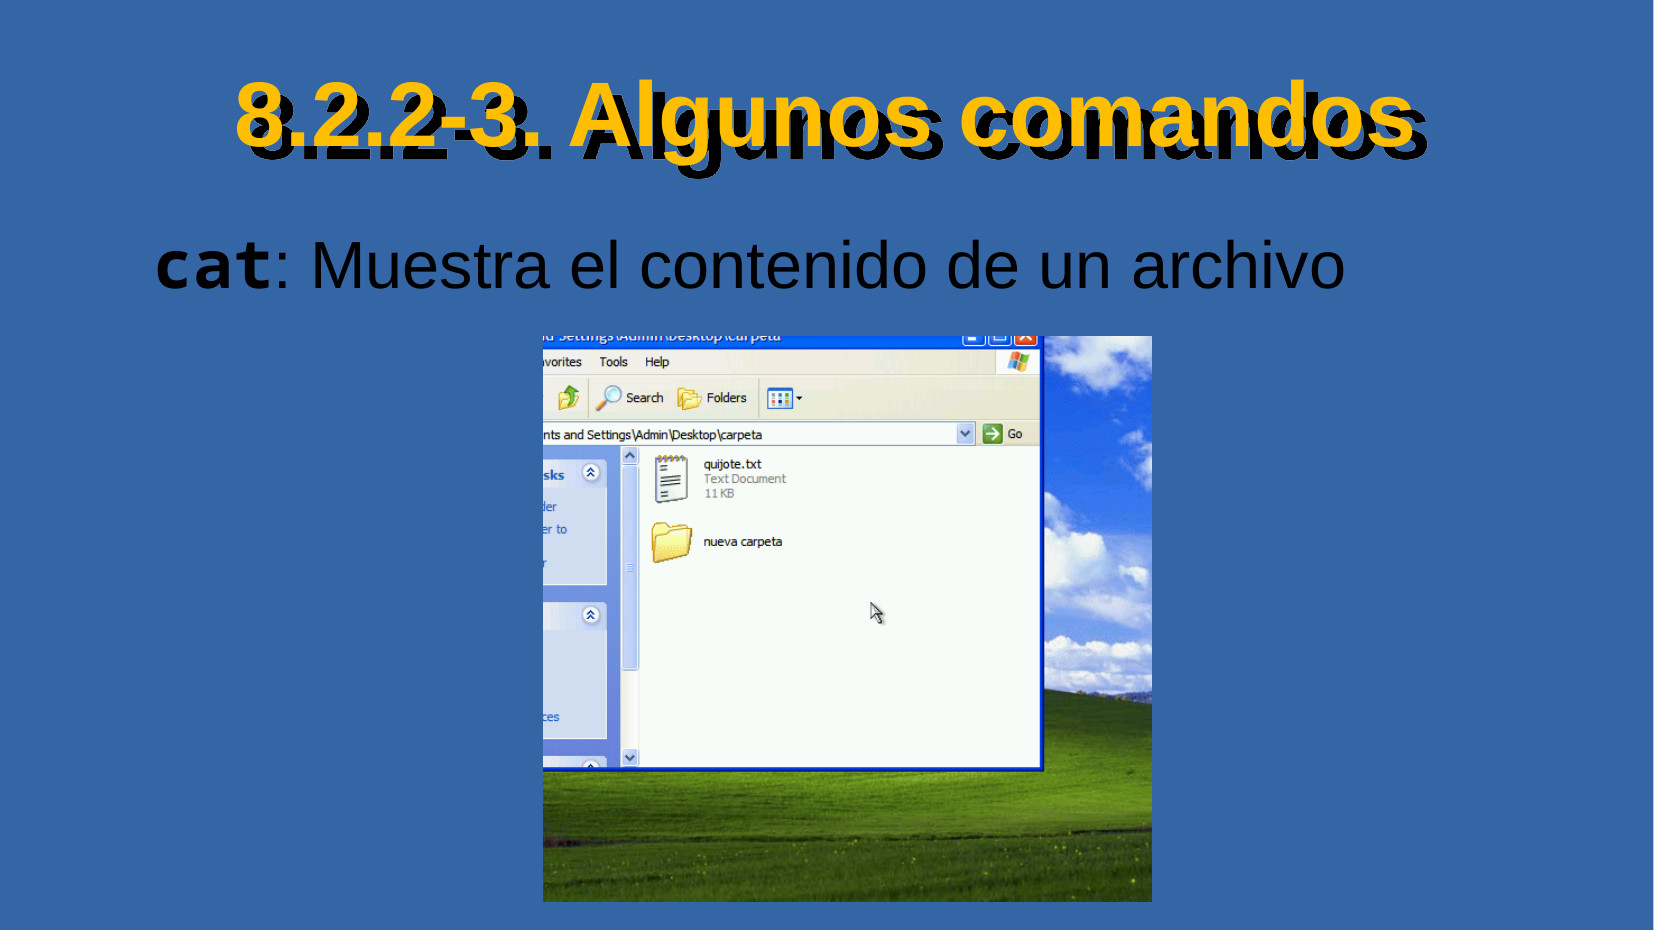

# 8.2.2-3. Algunos comandos
cat: Muestra el contenido de un archivo